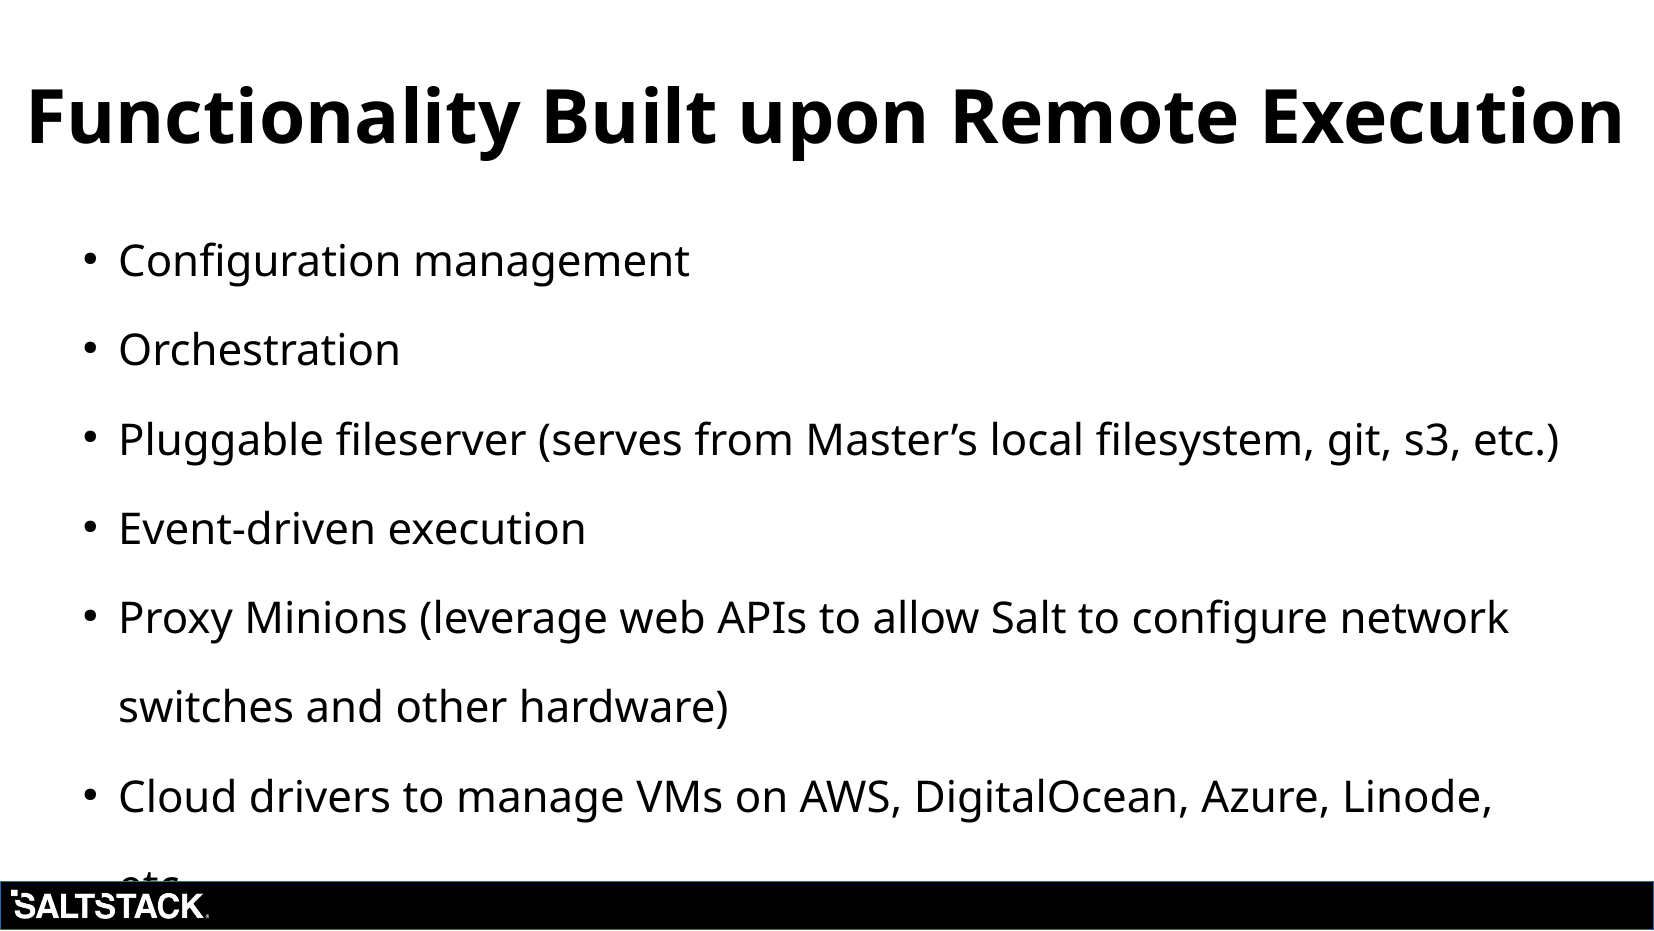

# Functionality Built upon Remote Execution
Configuration management
Orchestration
Pluggable fileserver (serves from Master’s local filesystem, git, s3, etc.)
Event-driven execution
Proxy Minions (leverage web APIs to allow Salt to configure network switches and other hardware)
Cloud drivers to manage VMs on AWS, DigitalOcean, Azure, Linode, etc.
Lots more